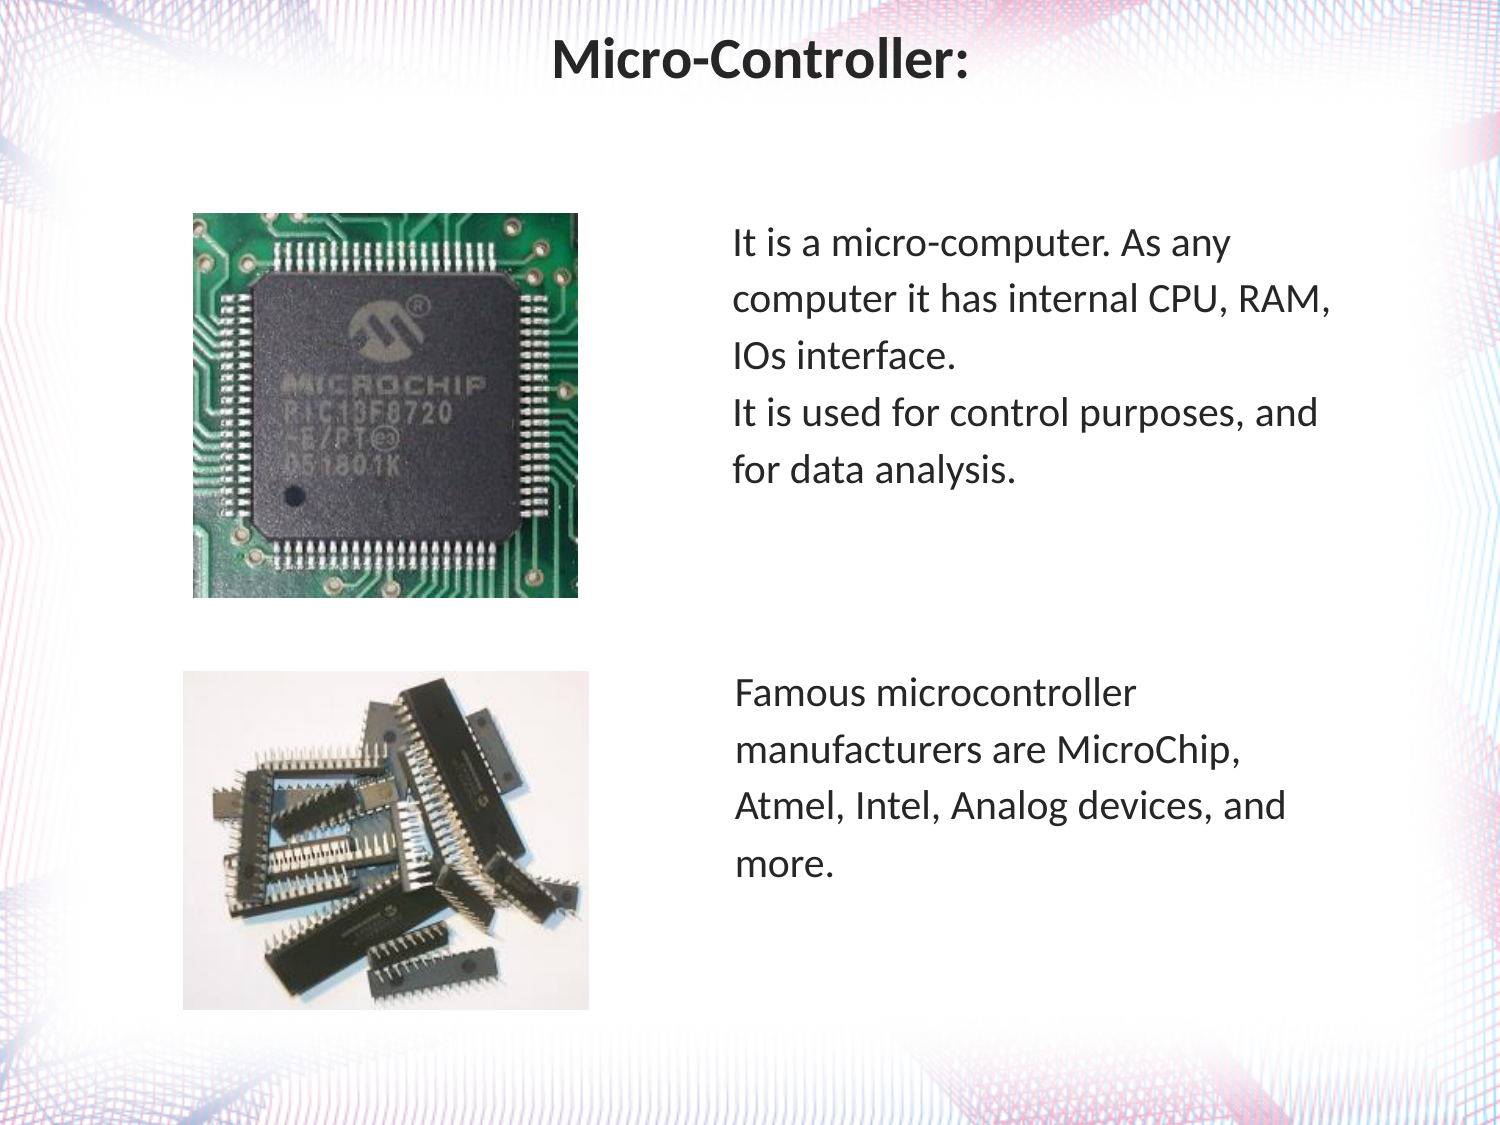

# Micro-Controller:
It is a micro-computer. As any computer it has internal CPU, RAM, IOs interface.
It is used for control purposes, and for data analysis.
Famous microcontroller manufacturers are MicroChip, Atmel, Intel, Analog devices, and more.